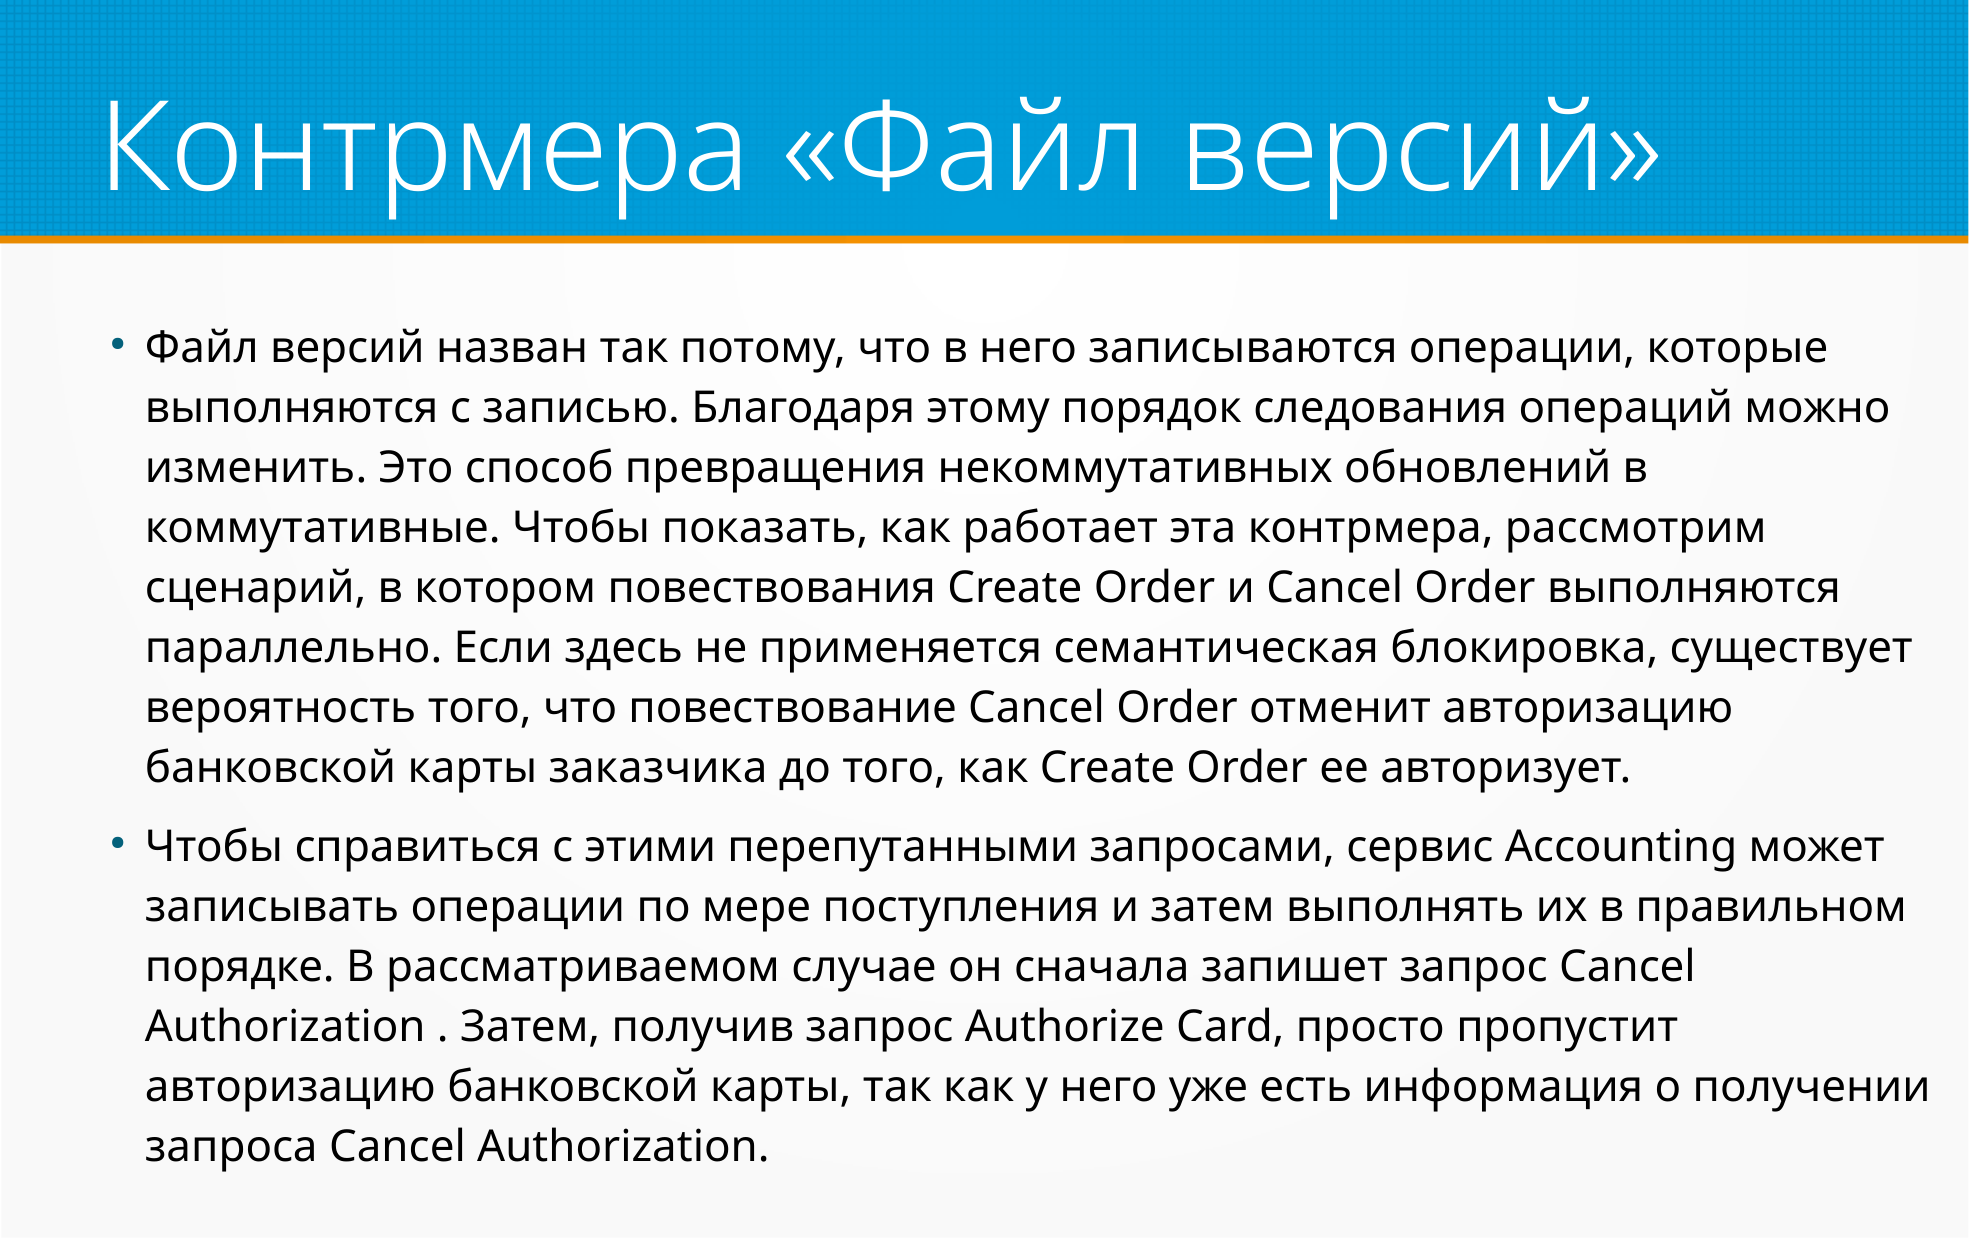

# Контрмера «Файл версий»
Файл версий назван так потому, что в него записываются операции, которые выполняются с записью. Благодаря этому порядок следования операций можно изменить. Это способ превращения некоммутативных обновлений в коммутативные. Чтобы показать, как работает эта контрмера, рассмотрим сценарий, в котором повествования Create Order и Cancel Order выполняются параллельно. Если здесь не применяется семантическая блокировка, существует вероятность того, что повествование Cancel Order отменит авторизацию банковской карты заказчика до того, как Create Order ее авторизует.
Чтобы справиться с этими перепутанными запросами, сервис Accounting может записывать операции по мере поступления и затем выполнять их в правильном порядке. В рассматриваемом случае он сначала запишет запрос Cancel Authorization . Затем, получив запрос Authorize Card, просто пропустит авторизацию банковской карты, так как у него уже есть информация о получении запроса Cancel Authorization.